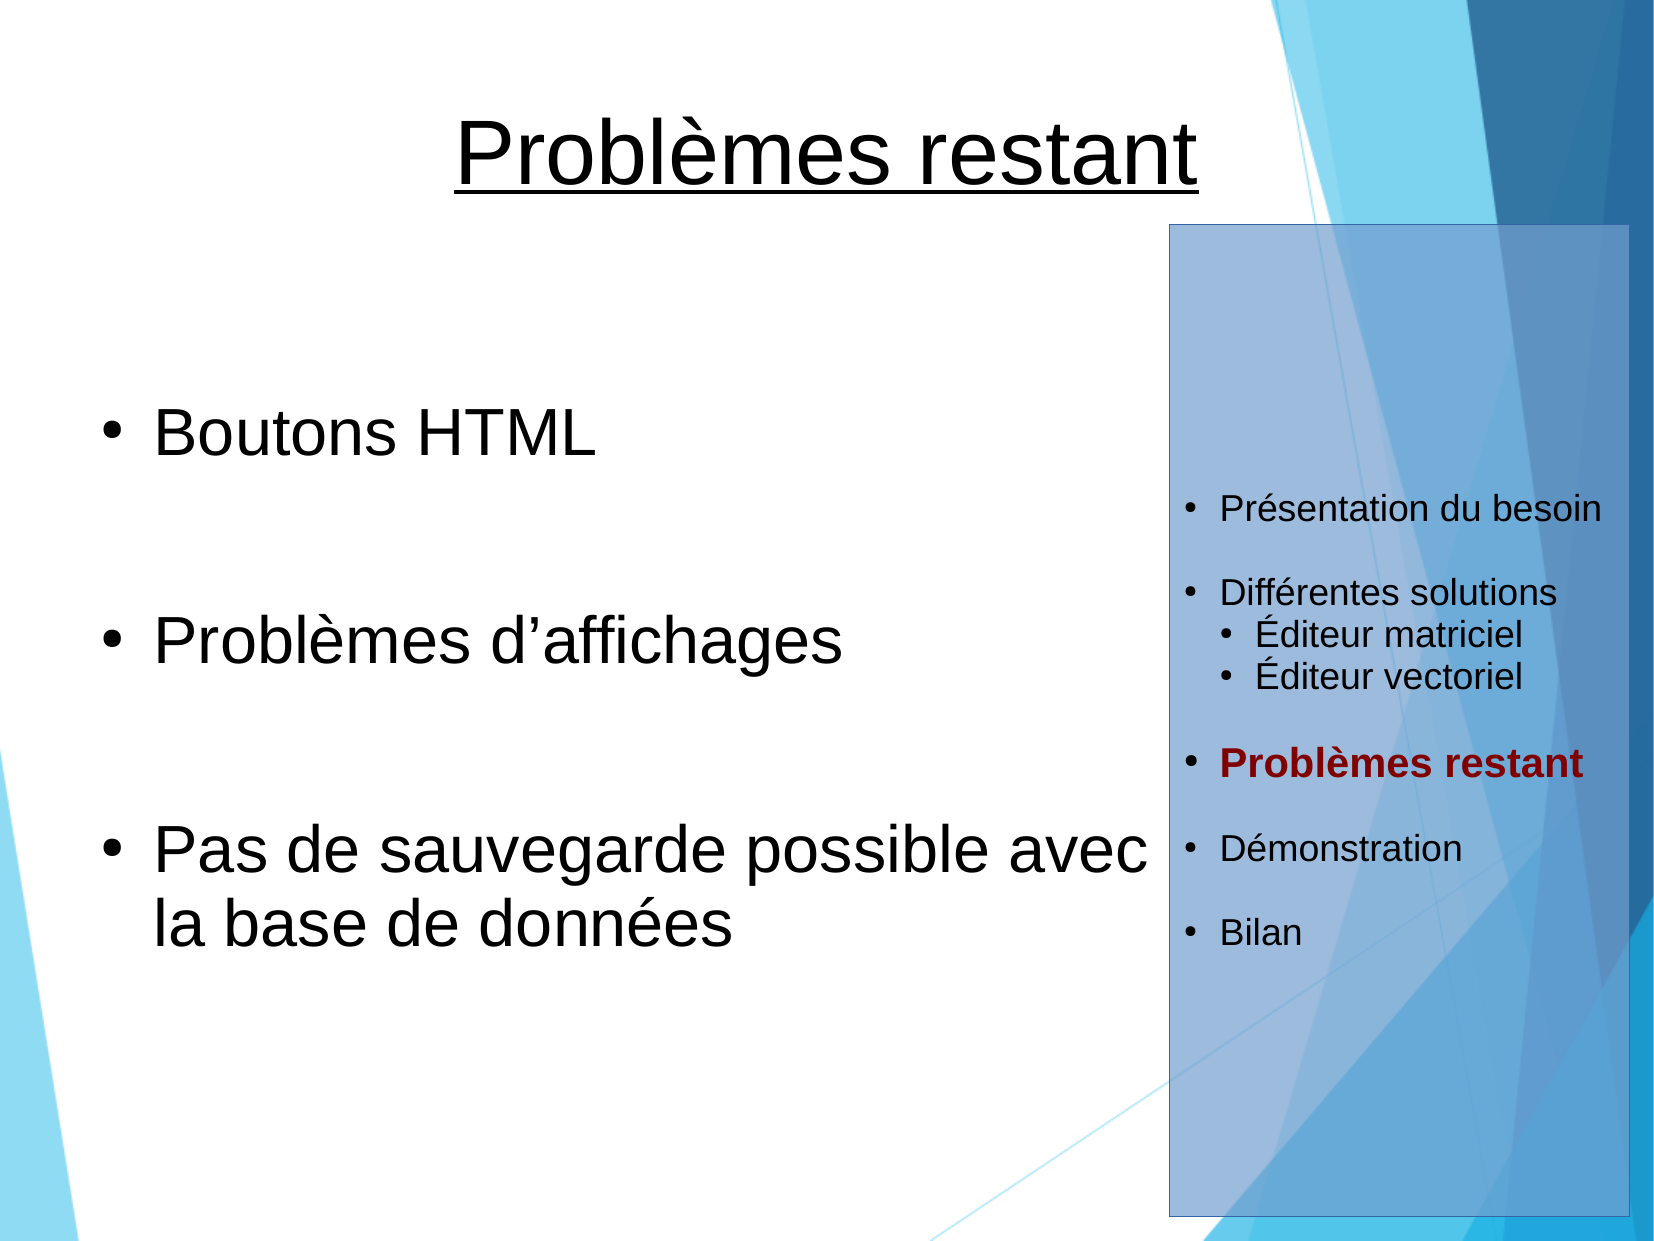

# Problèmes restant
Présentation du besoin
Différentes solutions
Éditeur matriciel
Éditeur vectoriel
Problèmes restant
Démonstration
Bilan
Boutons HTML
Problèmes d’affichages
Pas de sauvegarde possible avec la base de données